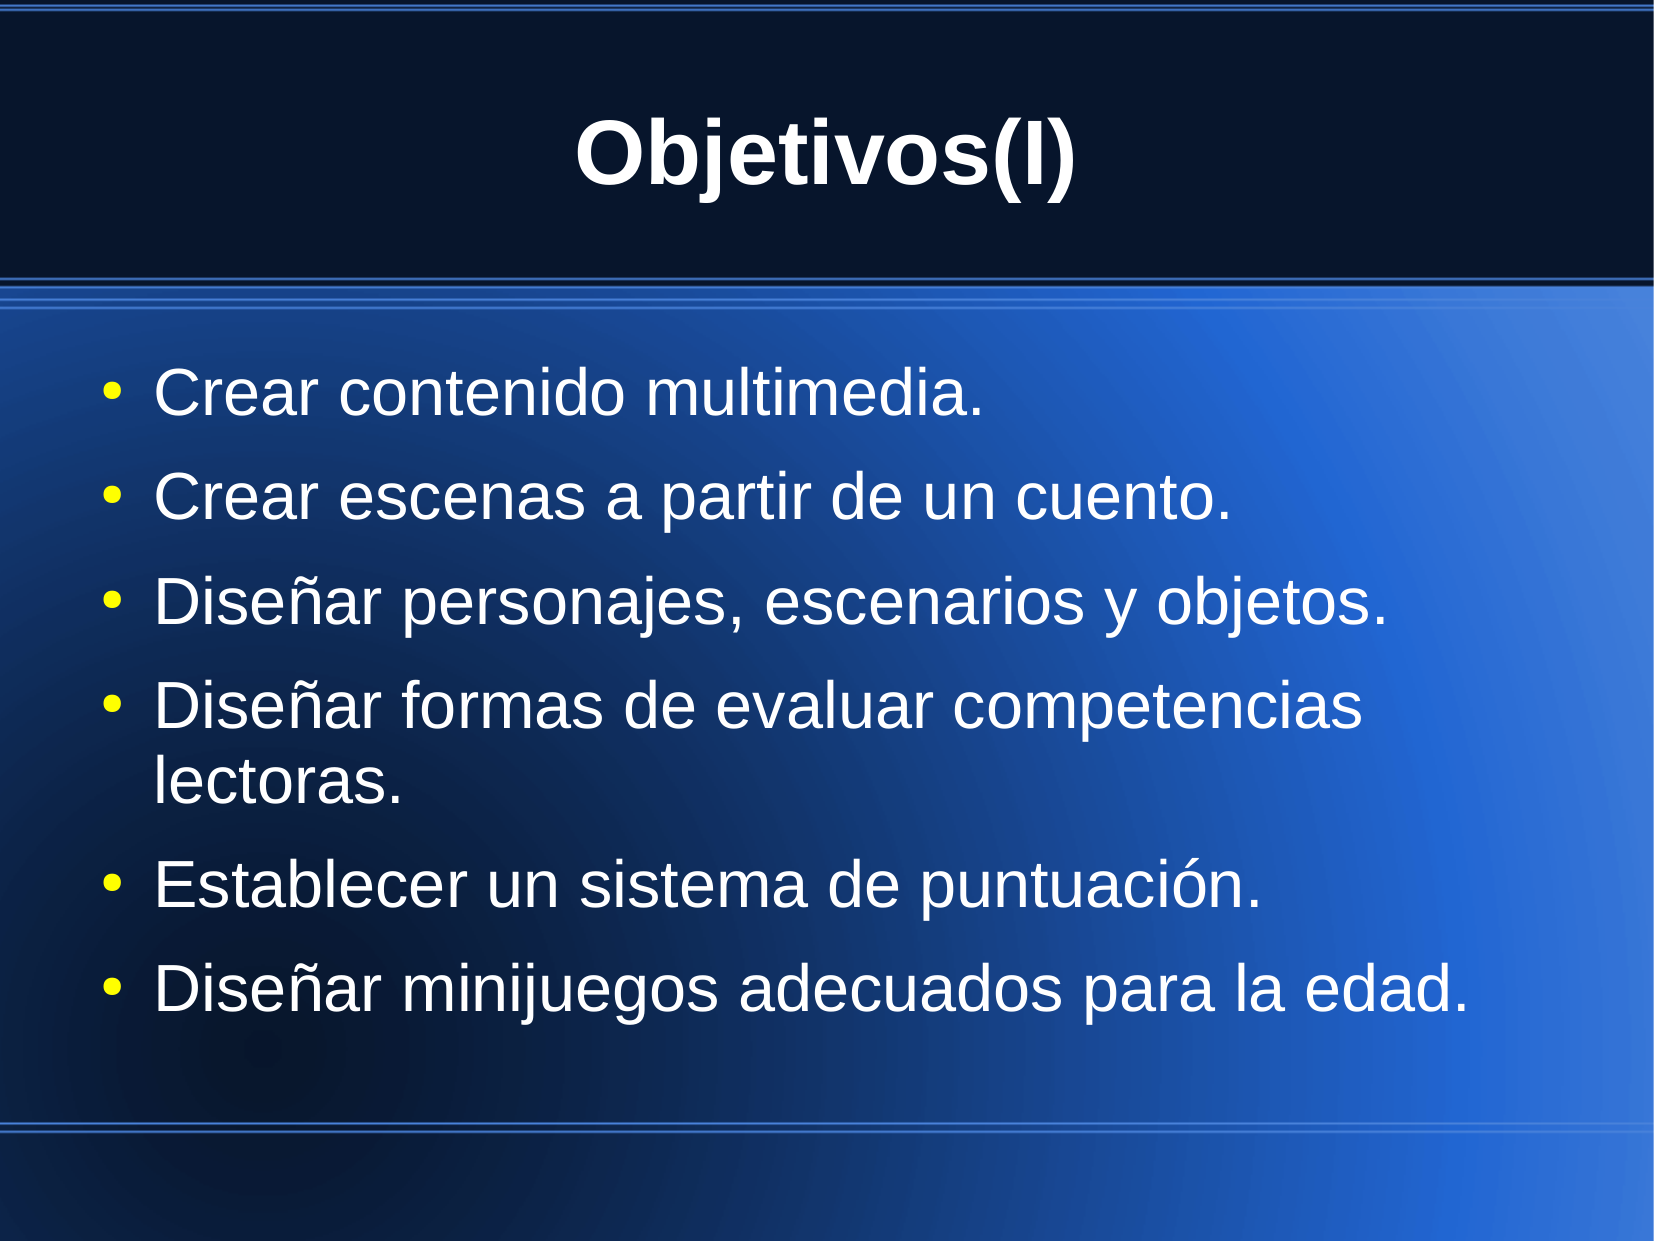

# Objetivos(I)
Crear contenido multimedia.
Crear escenas a partir de un cuento.
Diseñar personajes, escenarios y objetos.
Diseñar formas de evaluar competencias lectoras.
Establecer un sistema de puntuación.
Diseñar minijuegos adecuados para la edad.